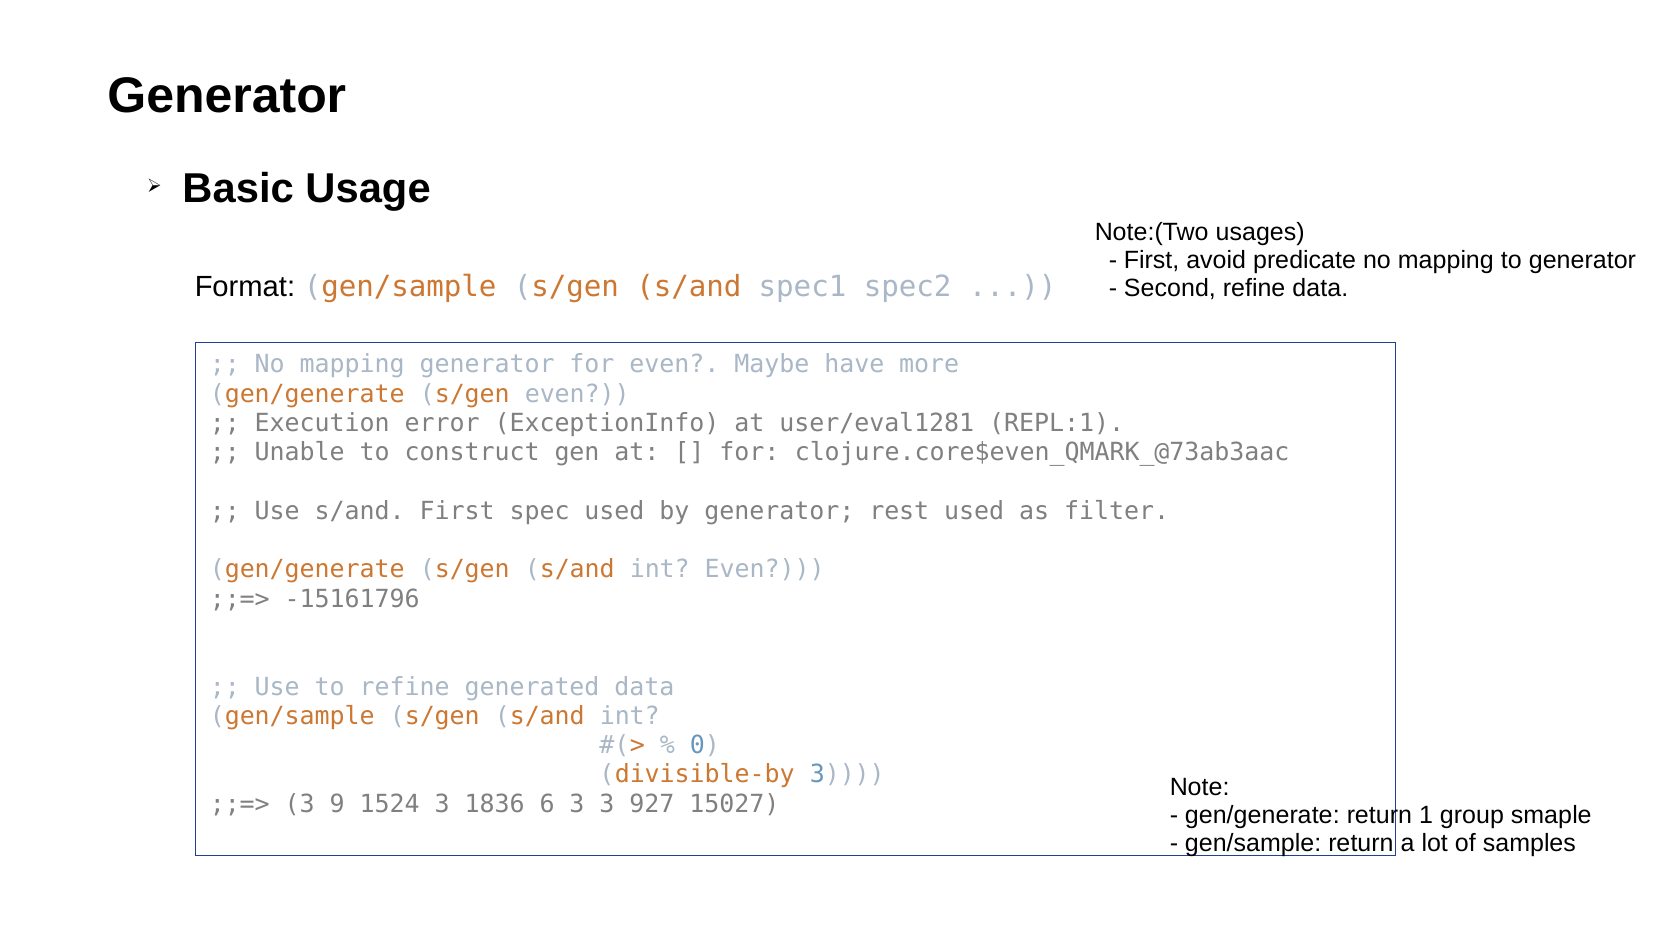

Generator
Basic Usage
Note:(Two usages)
 - First, avoid predicate no mapping to generator
 - Second, refine data.
Format: (gen/sample (s/gen (s/and spec1 spec2 ...))
;; No mapping generator for even?. Maybe have more
(gen/generate (s/gen even?))
;; Execution error (ExceptionInfo) at user/eval1281 (REPL:1).
;; Unable to construct gen at: [] for: clojure.core$even_QMARK_@73ab3aac
;; Use s/and. First spec used by generator; rest used as filter.
(gen/generate (s/gen (s/and int? Even?)))
;;=> -15161796
;; Use to refine generated data
(gen/sample (s/gen (s/and int?
 #(> % 0)
 (divisible-by 3))))
;;=> (3 9 1524 3 1836 6 3 3 927 15027)
Note:
- gen/generate: return 1 group smaple
- gen/sample: return a lot of samples